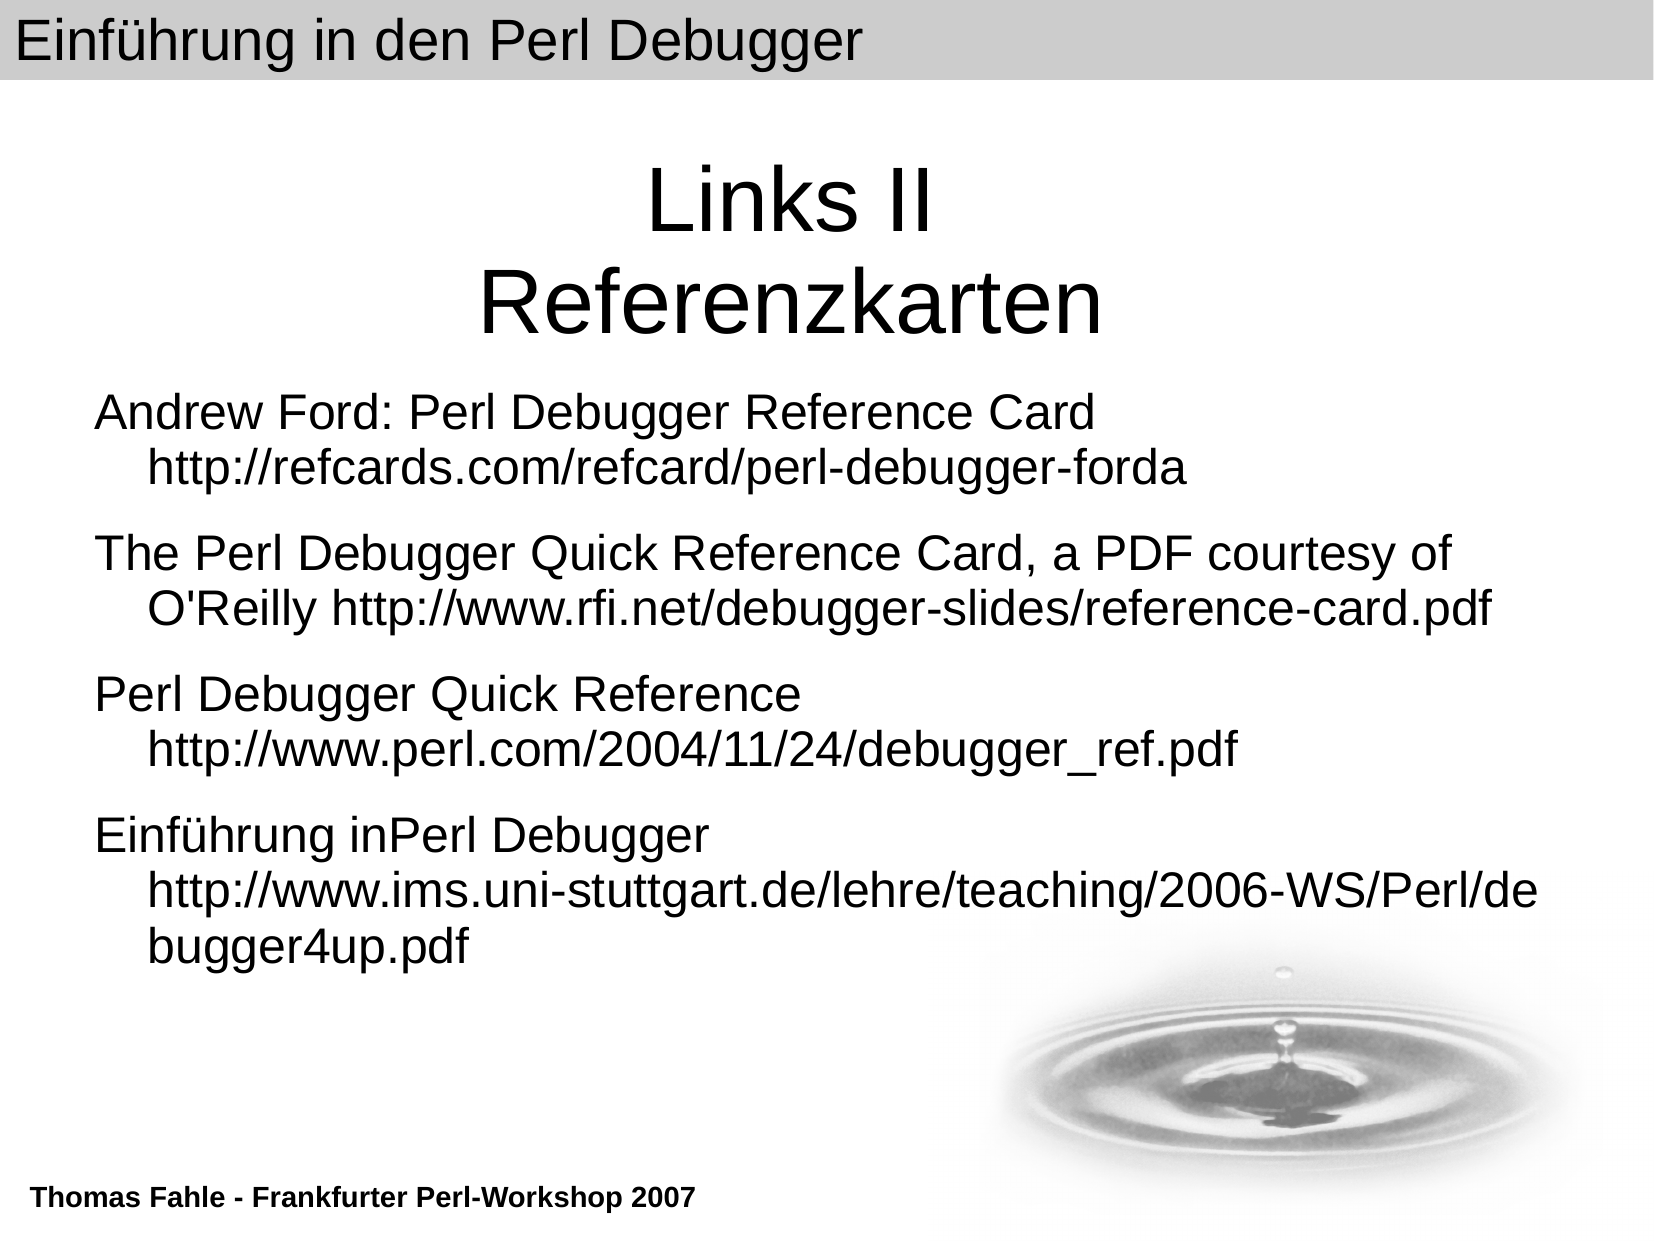

# Links II Referenzkarten
Andrew Ford: Perl Debugger Reference Card http://refcards.com/refcard/perl-debugger-forda
The Perl Debugger Quick Reference Card, a PDF courtesy of O'Reilly http://www.rfi.net/debugger-slides/reference-card.pdf
Perl Debugger Quick Reference http://www.perl.com/2004/11/24/debugger_ref.pdf
Einführung inPerl Debugger http://www.ims.uni-stuttgart.de/lehre/teaching/2006-WS/Perl/debugger4up.pdf